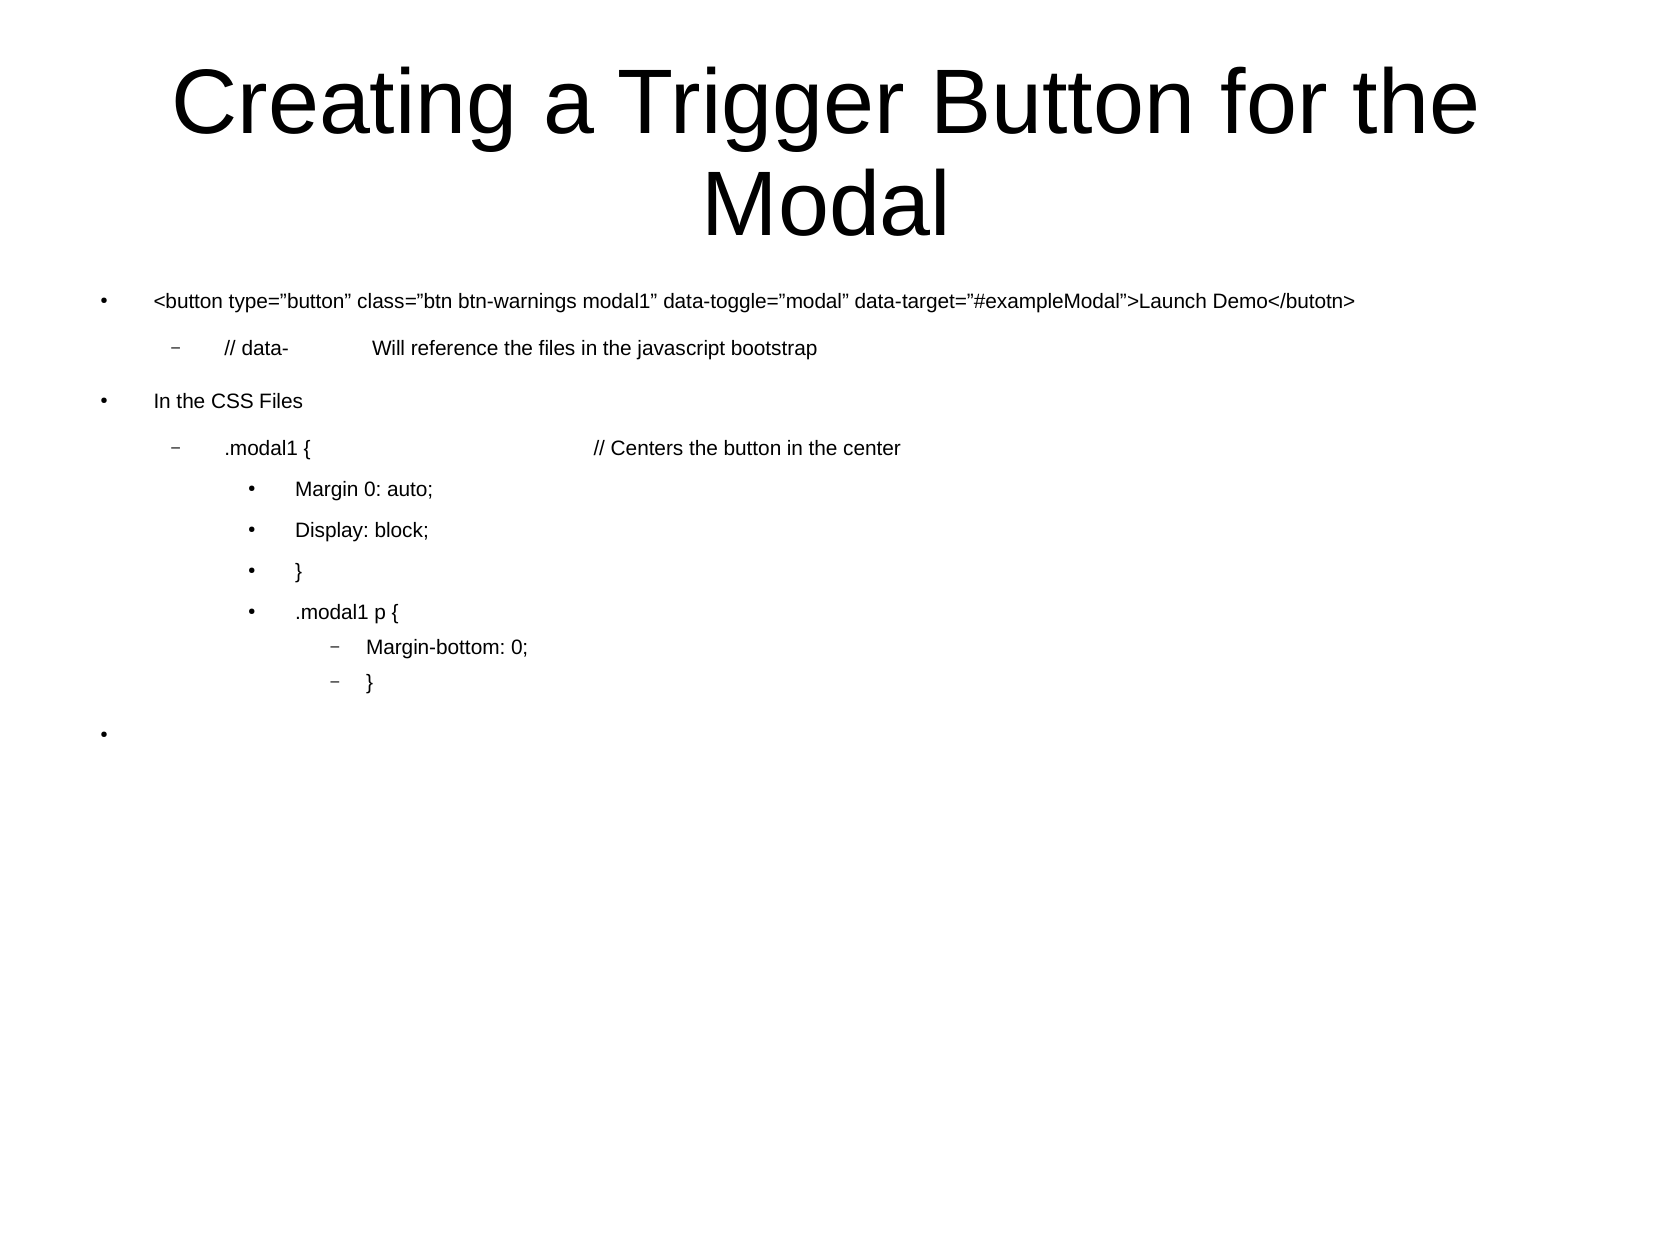

# Creating a Trigger Button for the Modal
<button type=”button” class=”btn btn-warnings modal1” data-toggle=”modal” data-target=”#exampleModal”>Launch Demo</butotn>
// data-		Will reference the files in the javascript bootstrap
In the CSS Files
.modal1 {				// Centers the button in the center
Margin 0: auto;
Display: block;
}
.modal1 p {
Margin-bottom: 0;
}